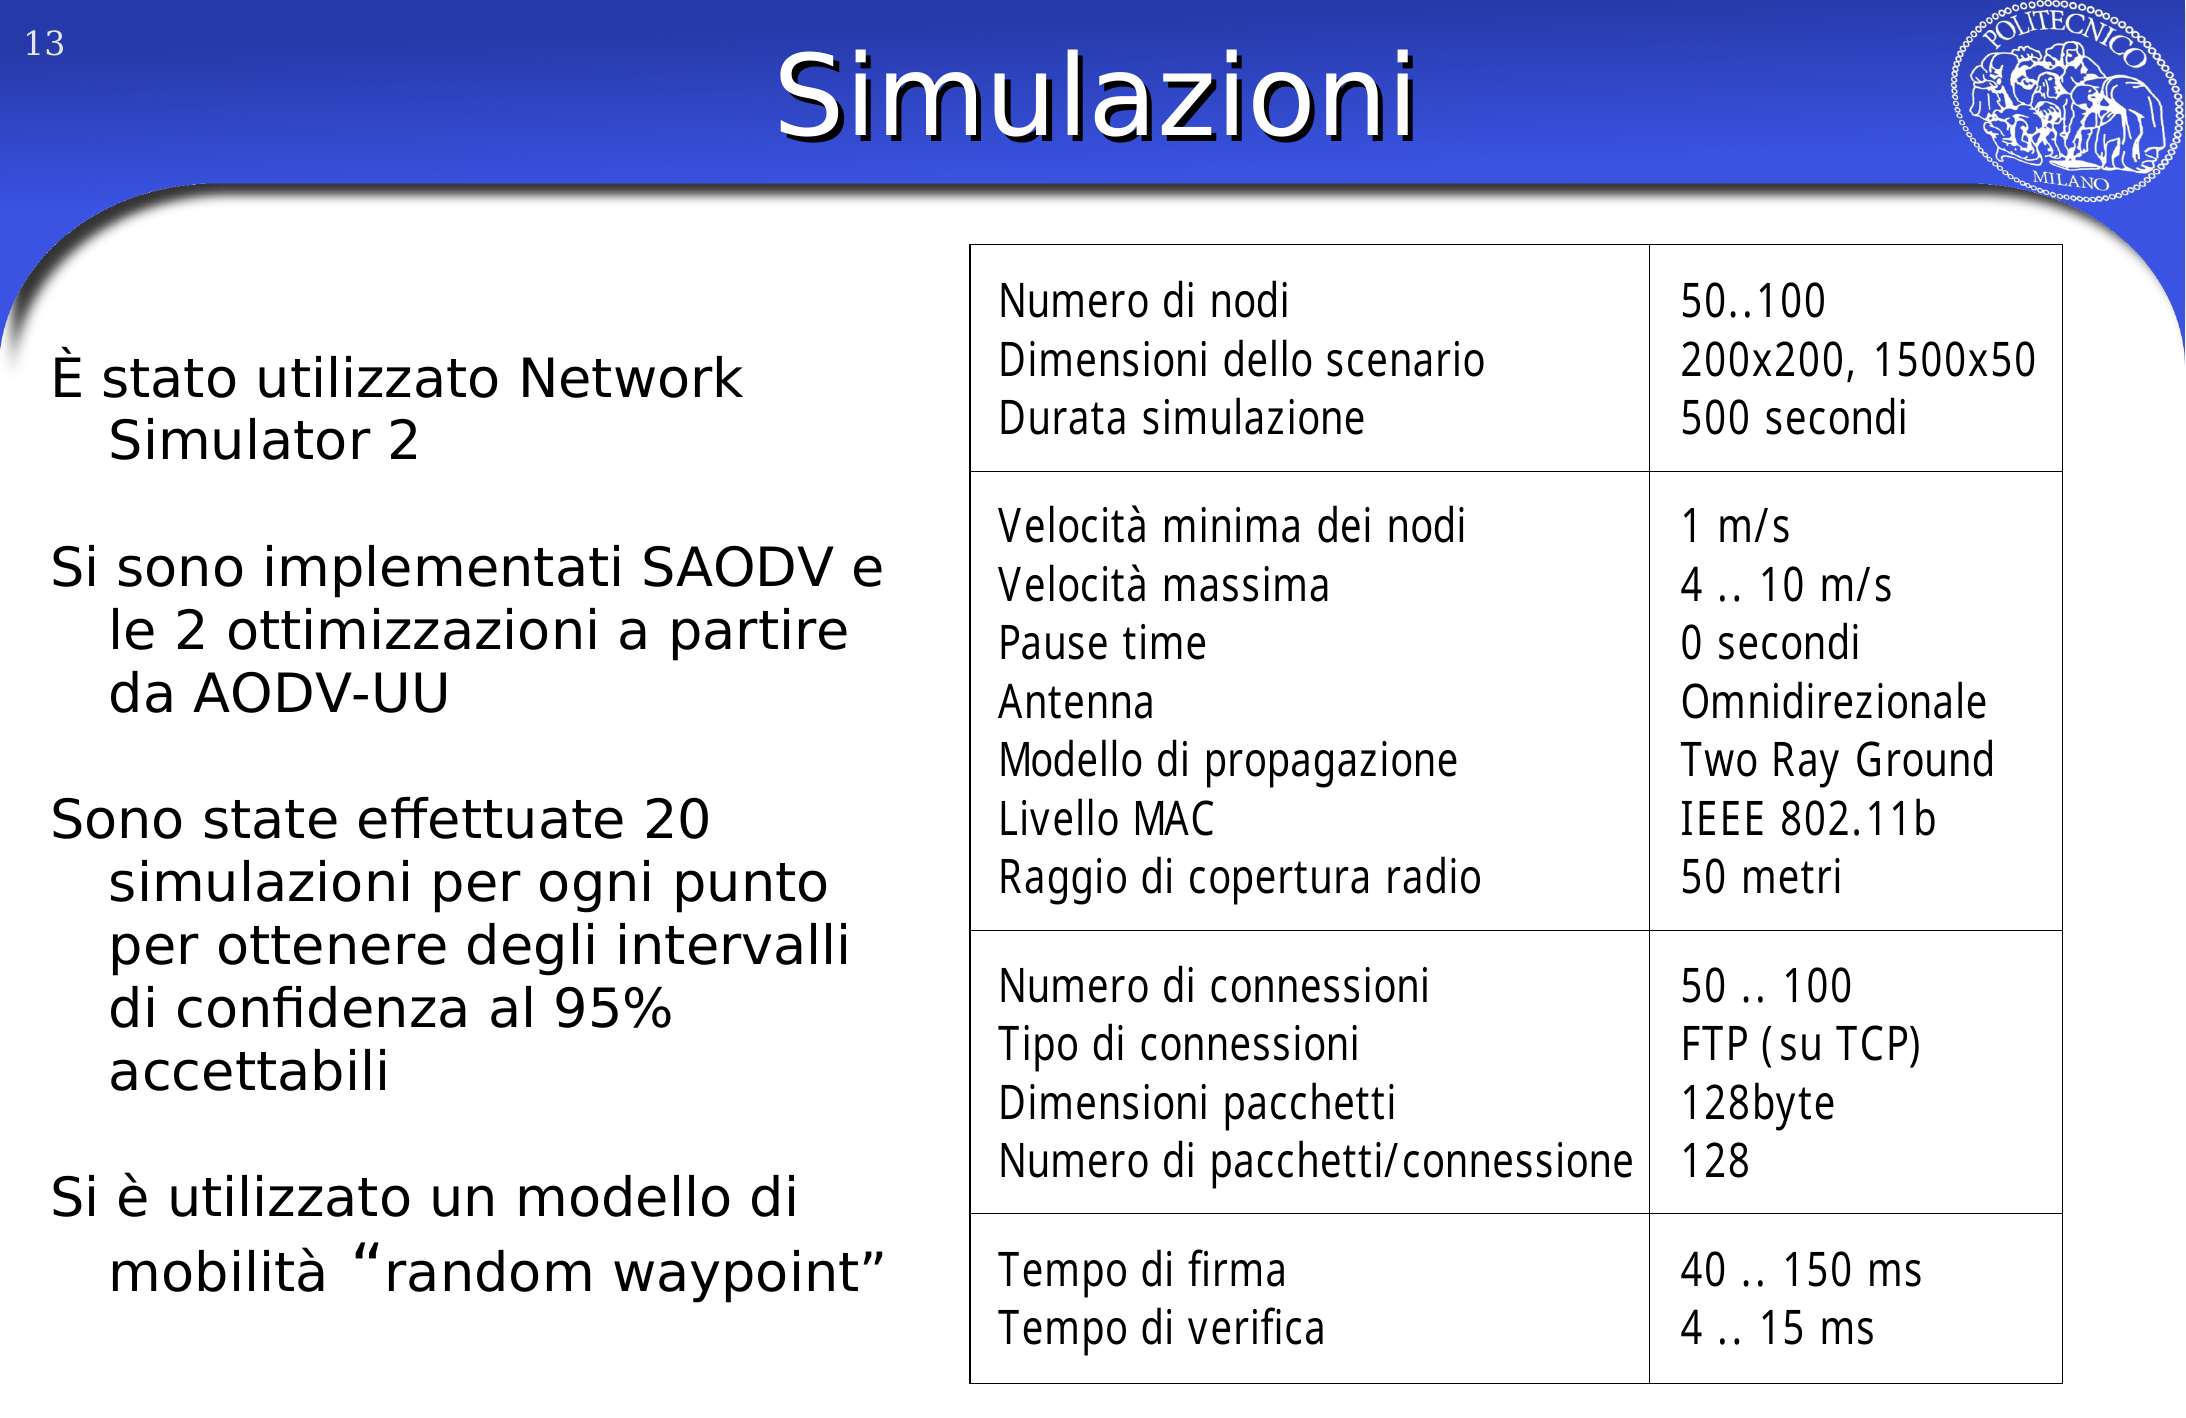

13
# Simulazioni
È stato utilizzato Network Simulator 2
Si sono implementati SAODV e le 2 ottimizzazioni a partire da AODV-UU
Sono state effettuate 20 simulazioni per ogni punto per ottenere degli intervalli di confidenza al 95% accettabili
Si è utilizzato un modello di mobilità “random waypoint”